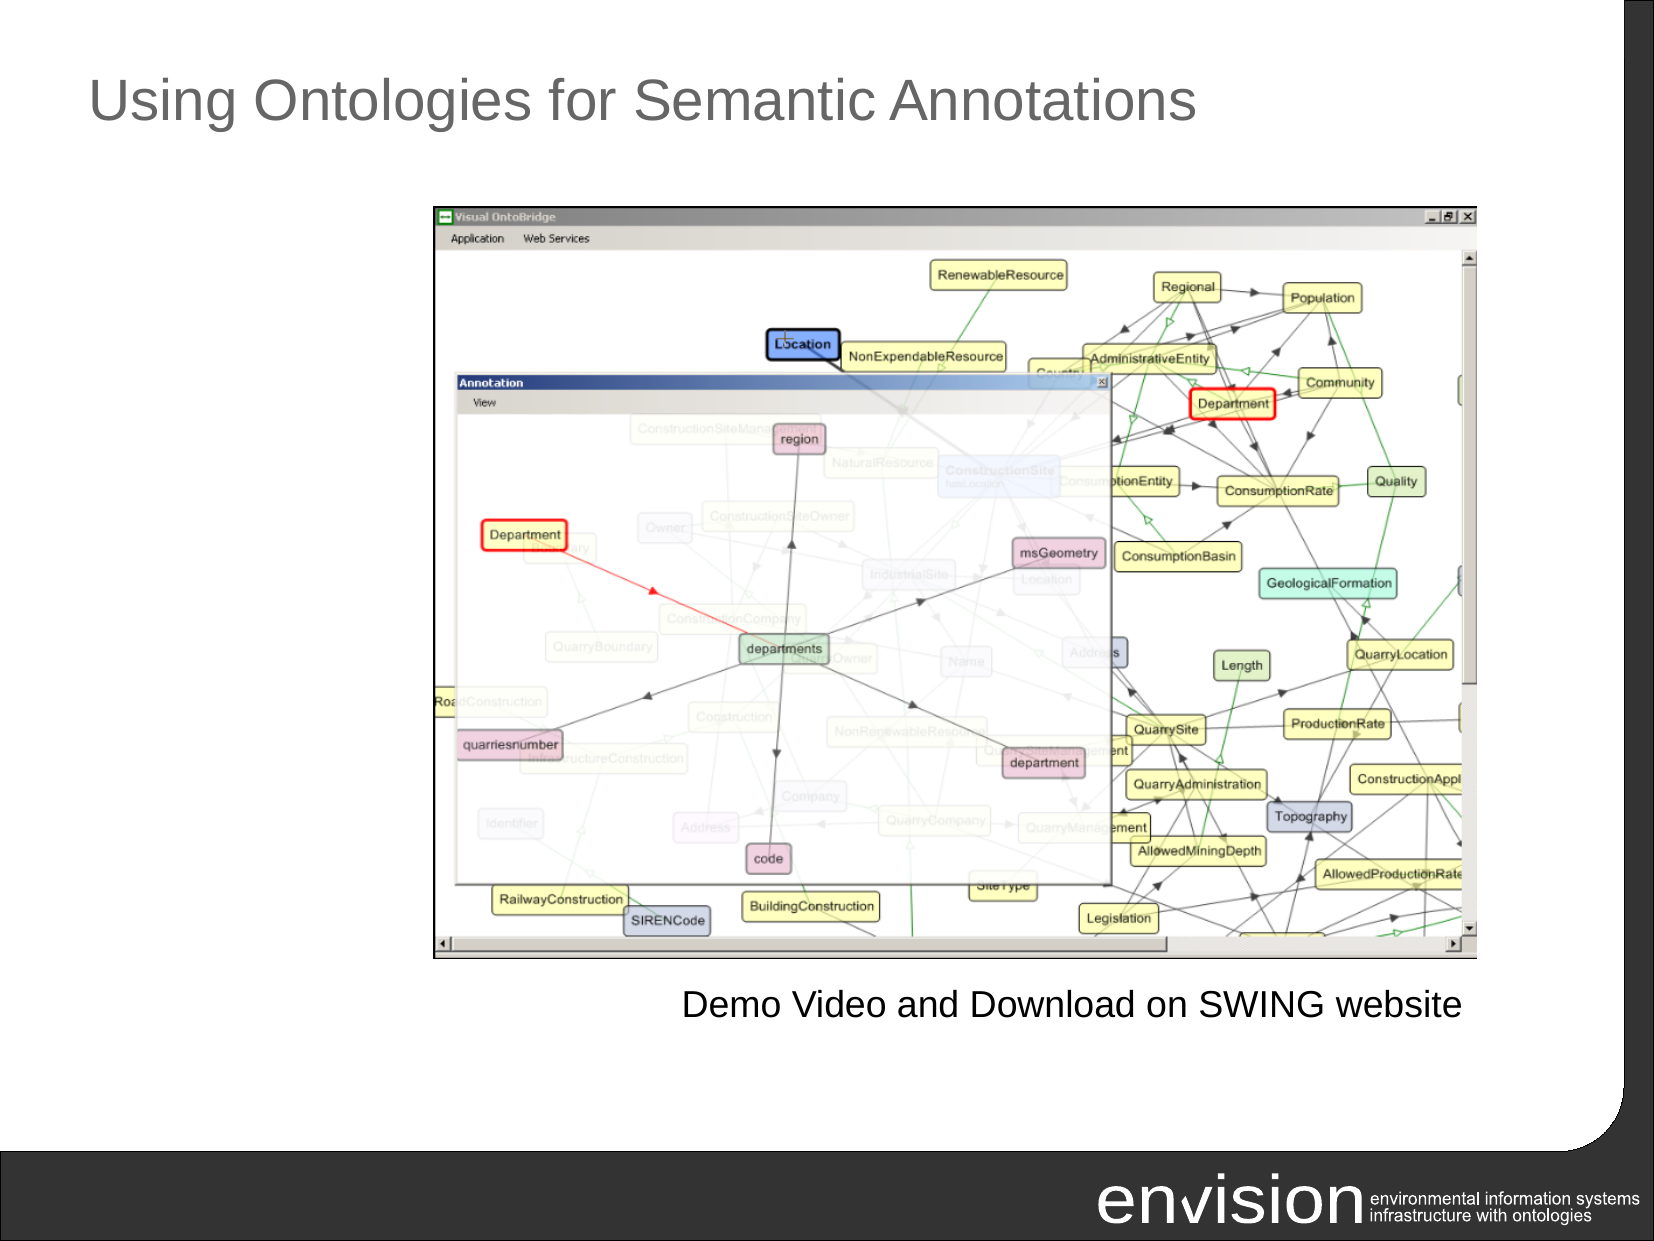

# Using Ontologies for Semantic Annotations
Demo Video and Download on SWING website